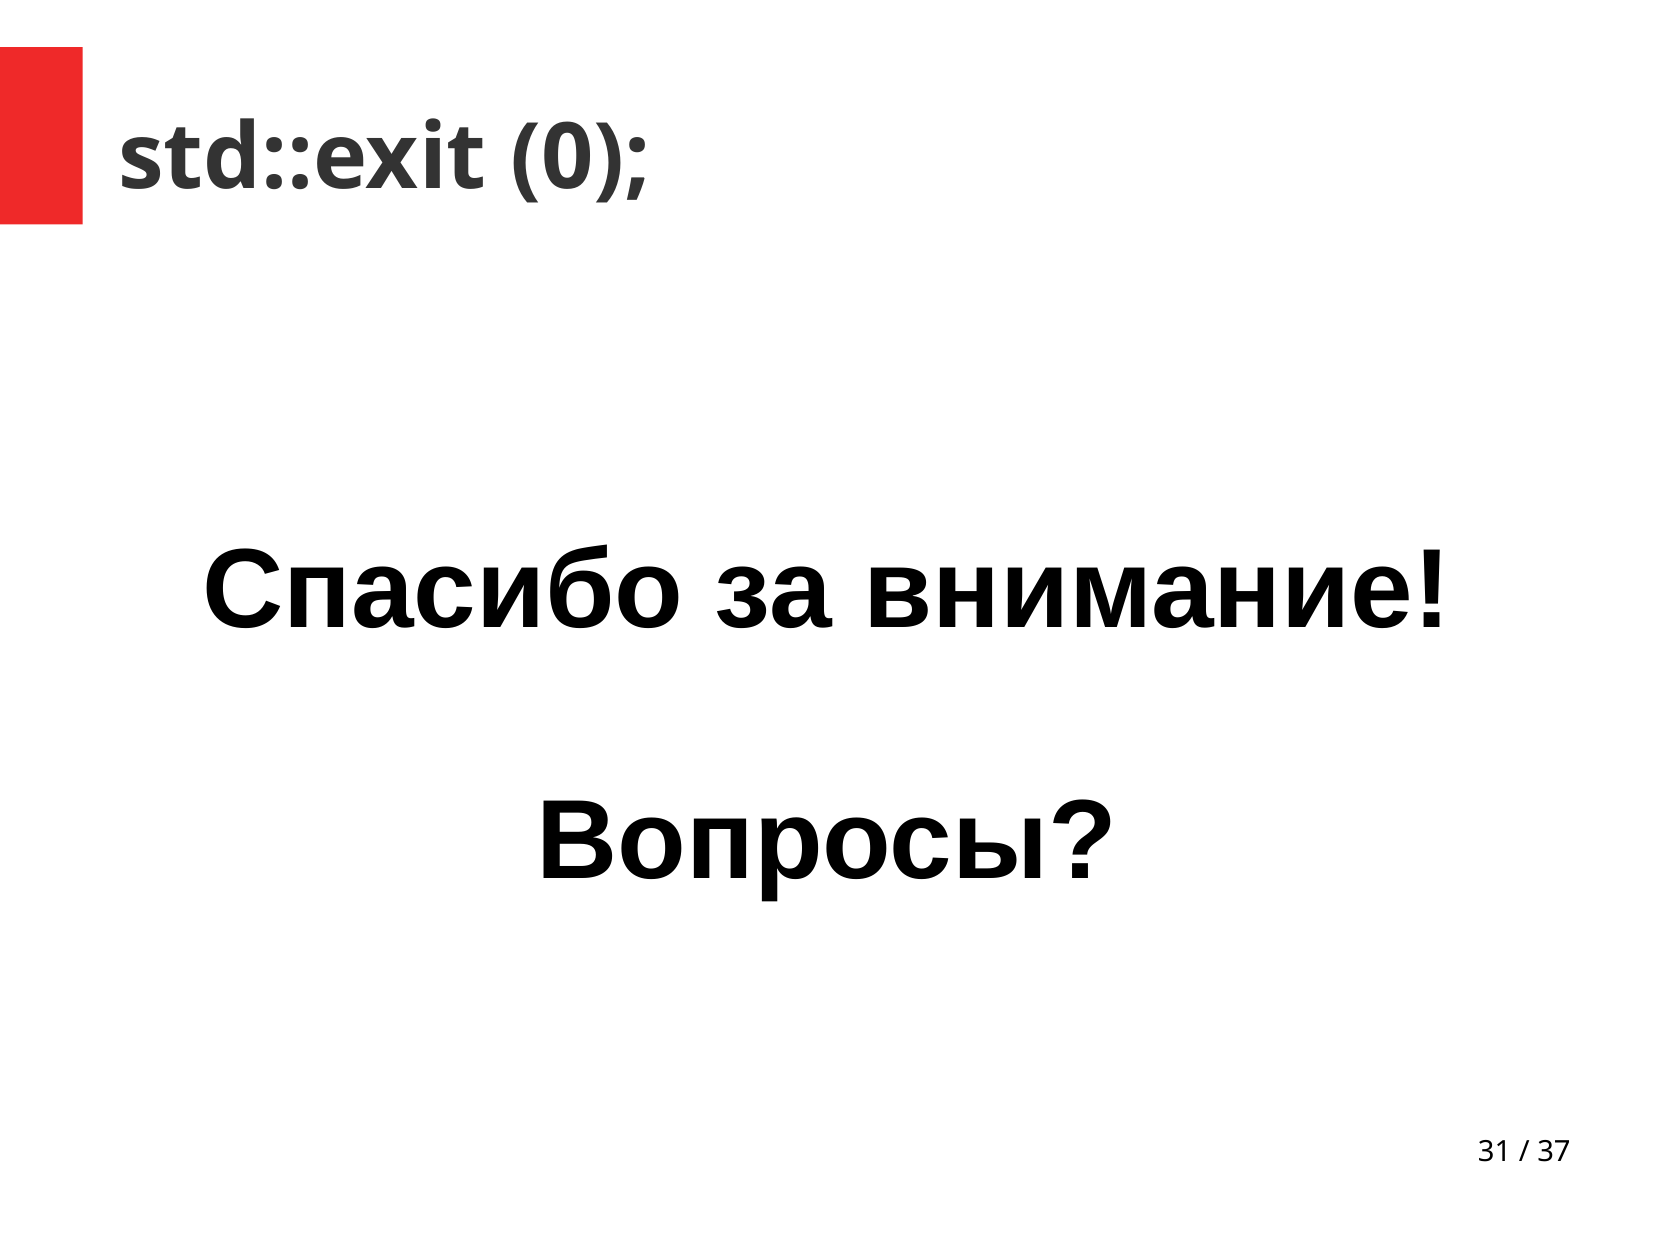

# std::exit (0);
Спасибо за внимание!
Вопросы?
31